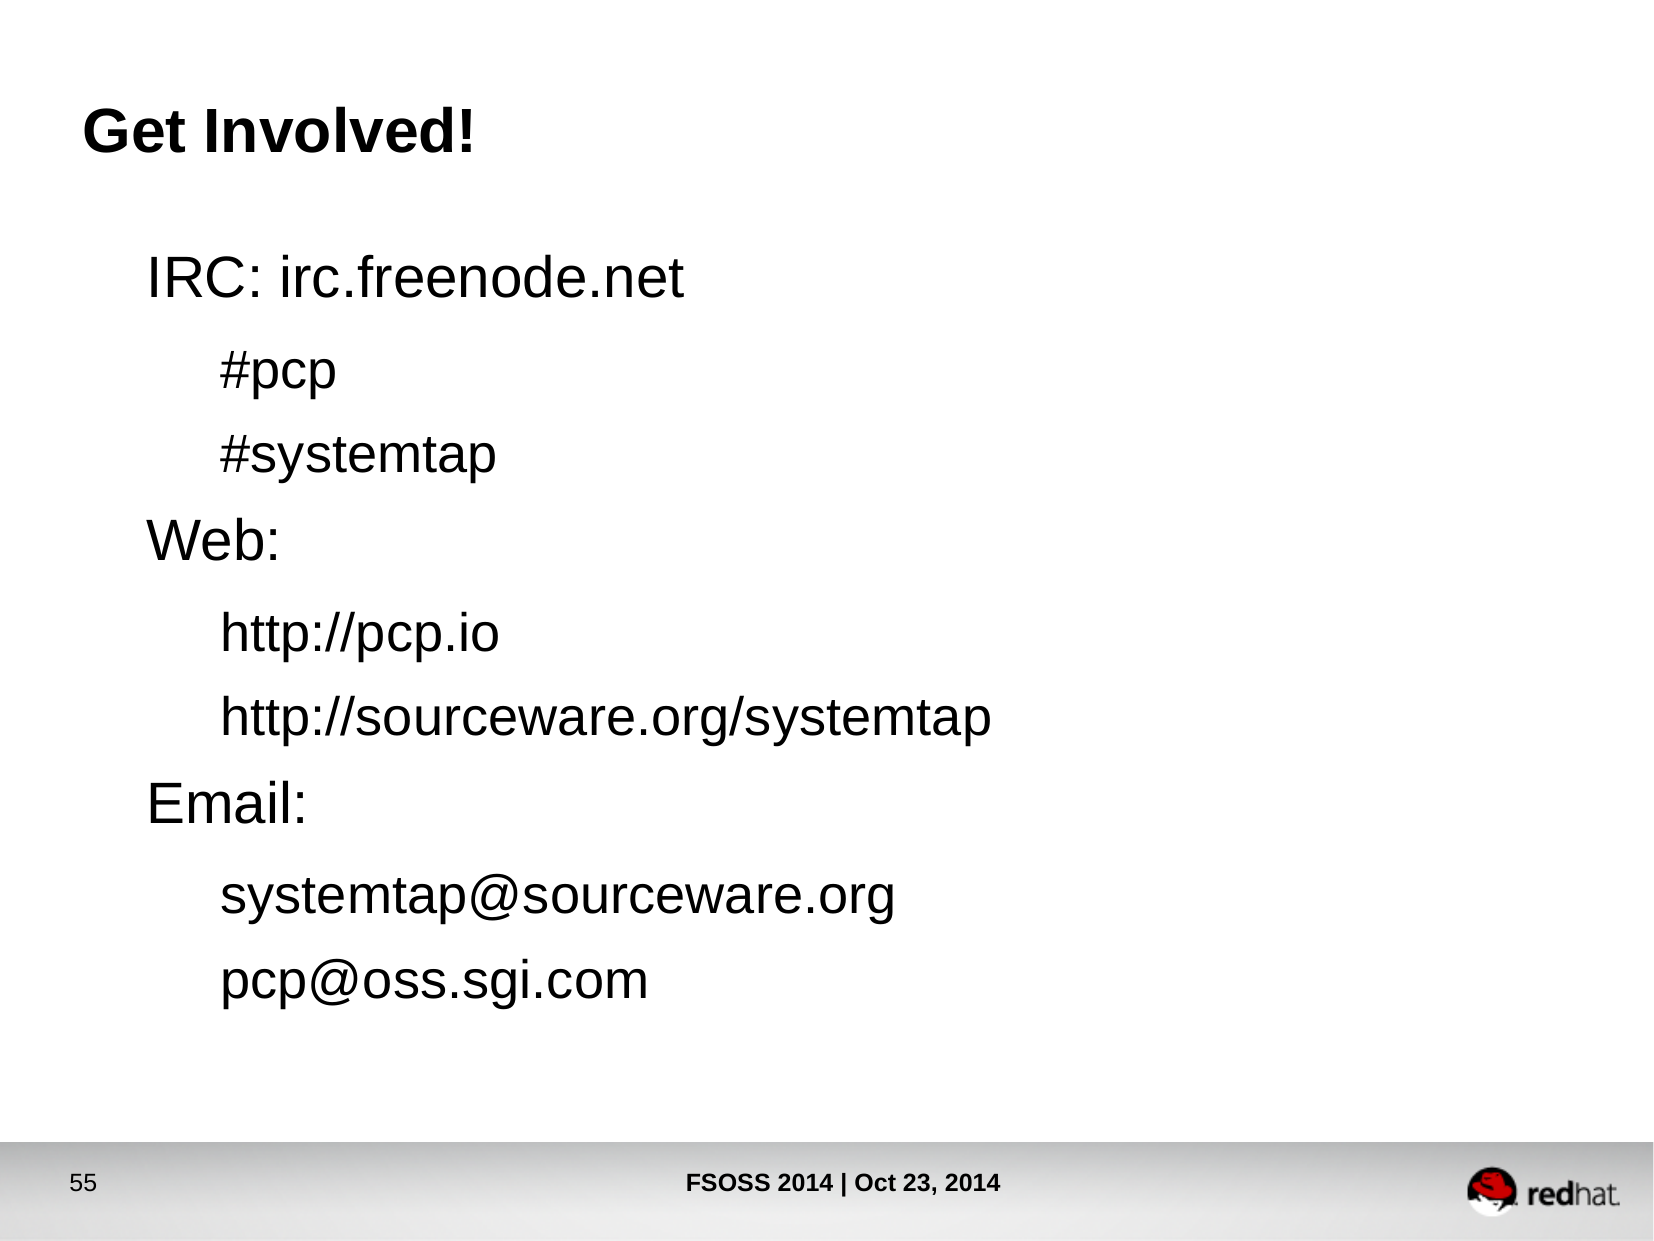

# Get Involved!
IRC: irc.freenode.net
#pcp
#systemtap
Web:
http://pcp.io
http://sourceware.org/systemtap
Email:
systemtap@sourceware.org
pcp@oss.sgi.com